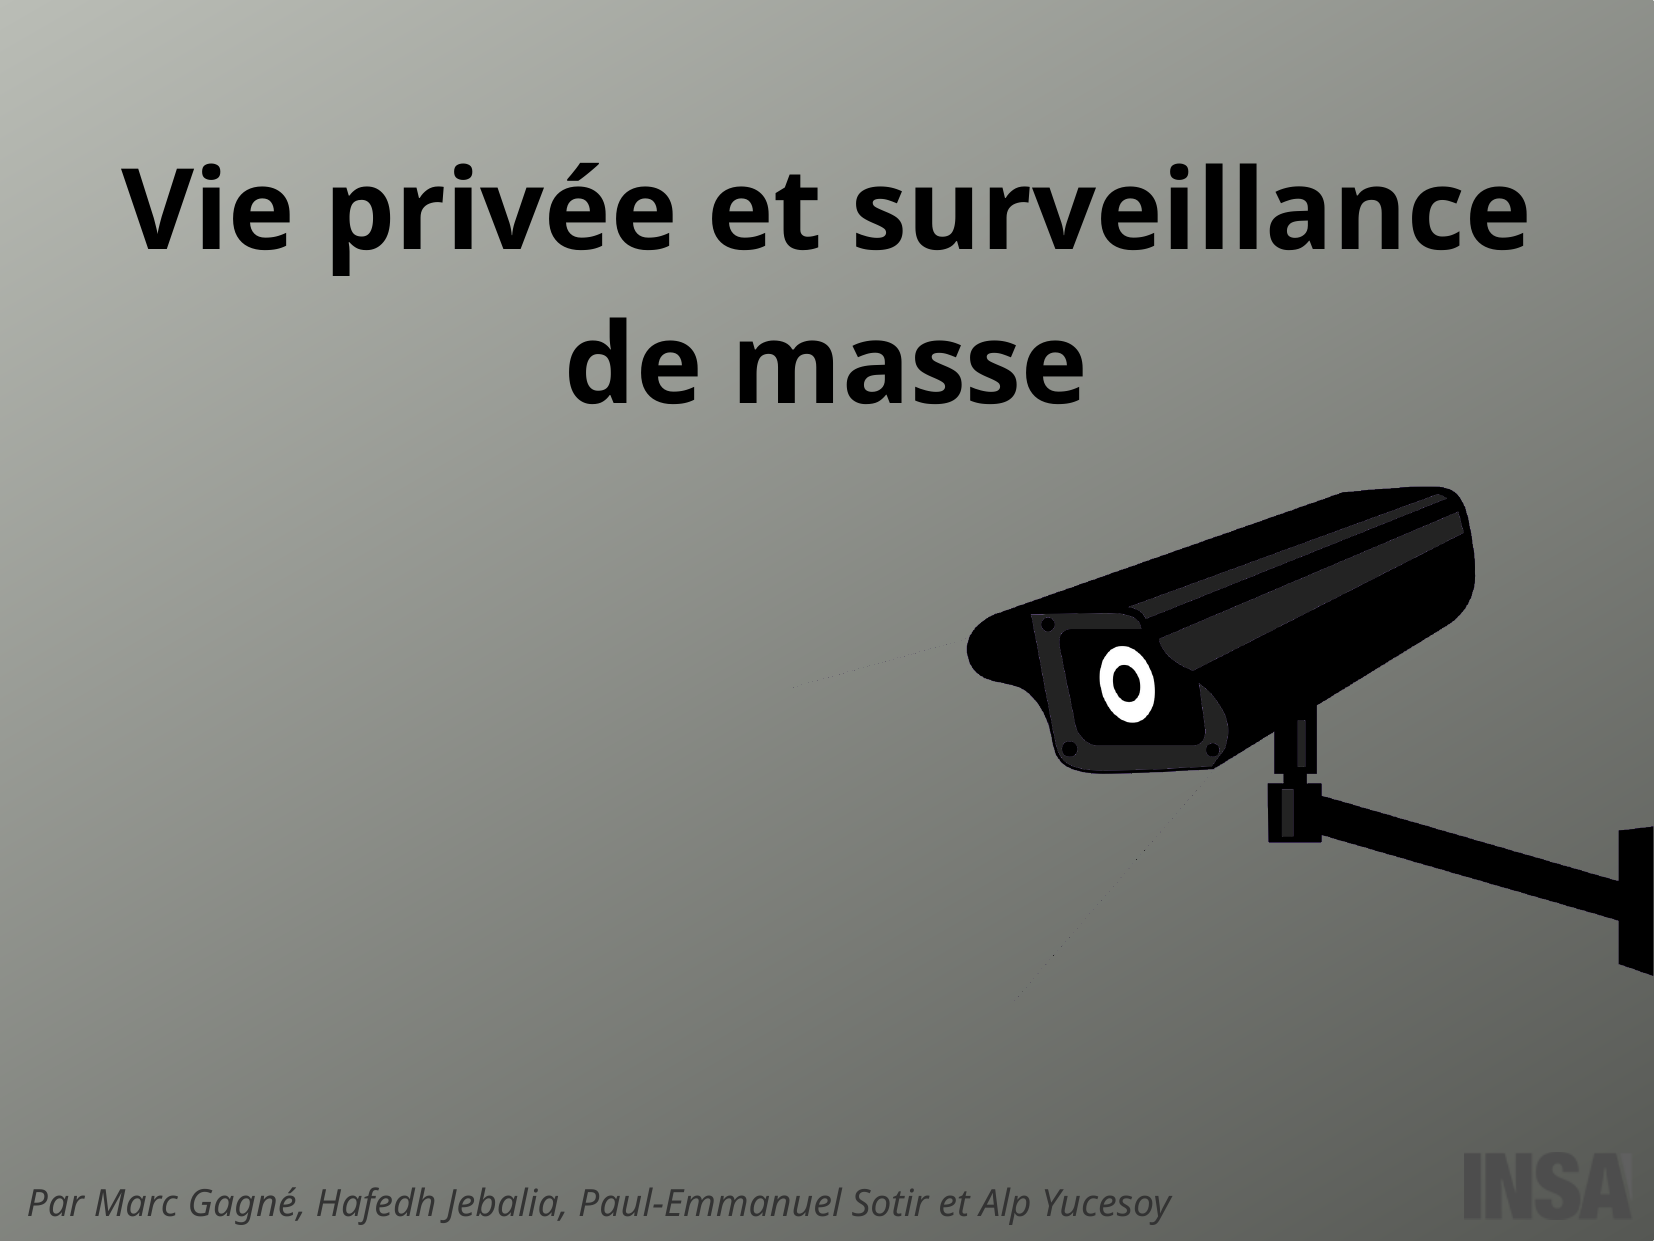

# Vie privée et surveillance de masse
Par Marc Gagné, Hafedh Jebalia, Paul-Emmanuel Sotir et Alp Yucesoy